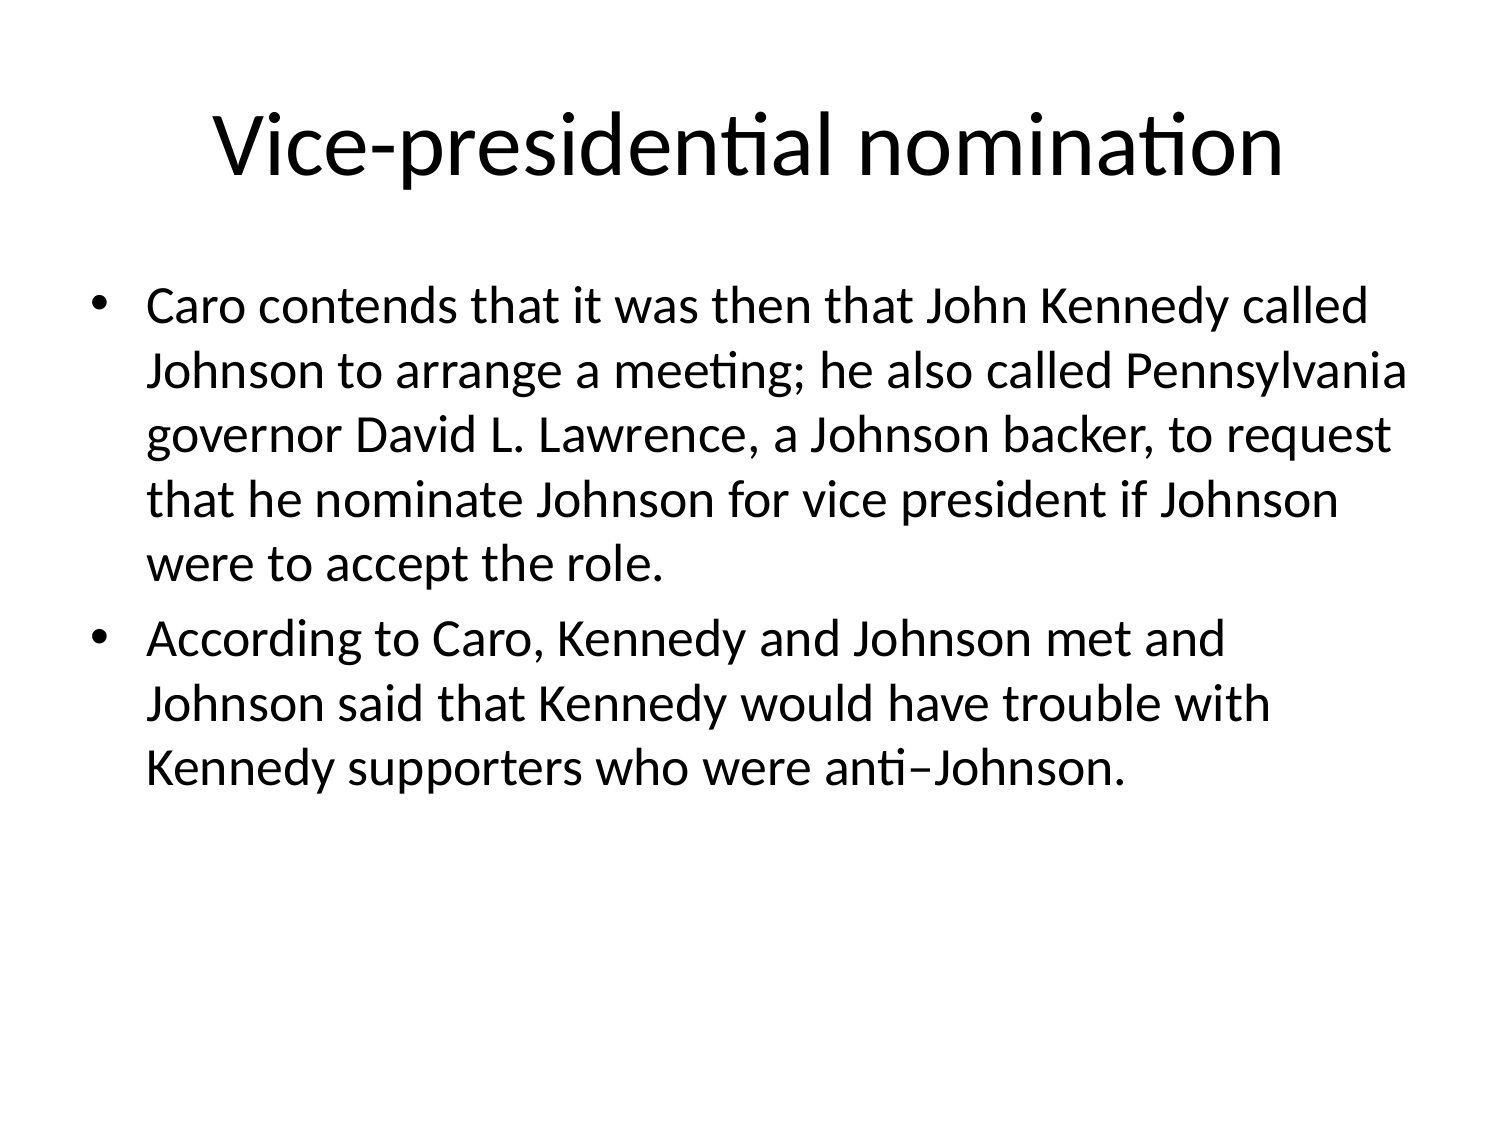

# Vice-presidential nomination
Caro contends that it was then that John Kennedy called Johnson to arrange a meeting; he also called Pennsylvania governor David L. Lawrence, a Johnson backer, to request that he nominate Johnson for vice president if Johnson were to accept the role.
According to Caro, Kennedy and Johnson met and Johnson said that Kennedy would have trouble with Kennedy supporters who were anti–Johnson.